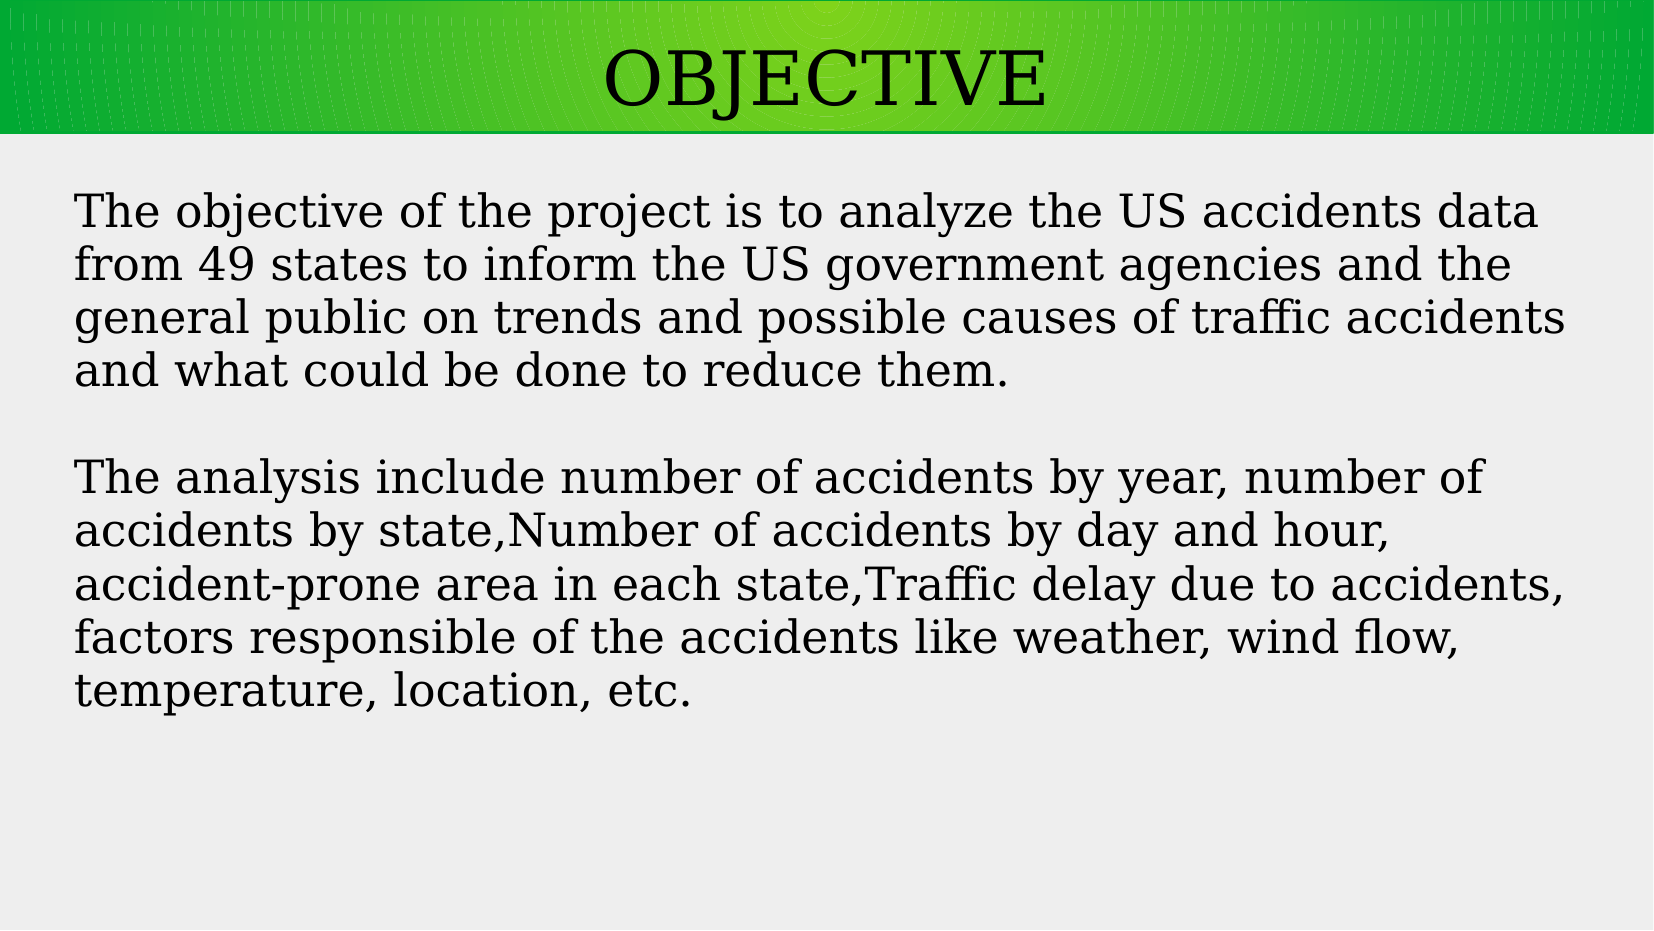

# OBJECTIVE
The objective of the project is to analyze the US accidents data from 49 states to inform the US government agencies and the general public on trends and possible causes of traffic accidents and what could be done to reduce them.
The analysis include number of accidents by year, number of accidents by state,Number of accidents by day and hour, accident-prone area in each state,Traffic delay due to accidents, factors responsible of the accidents like weather, wind flow, temperature, location, etc.